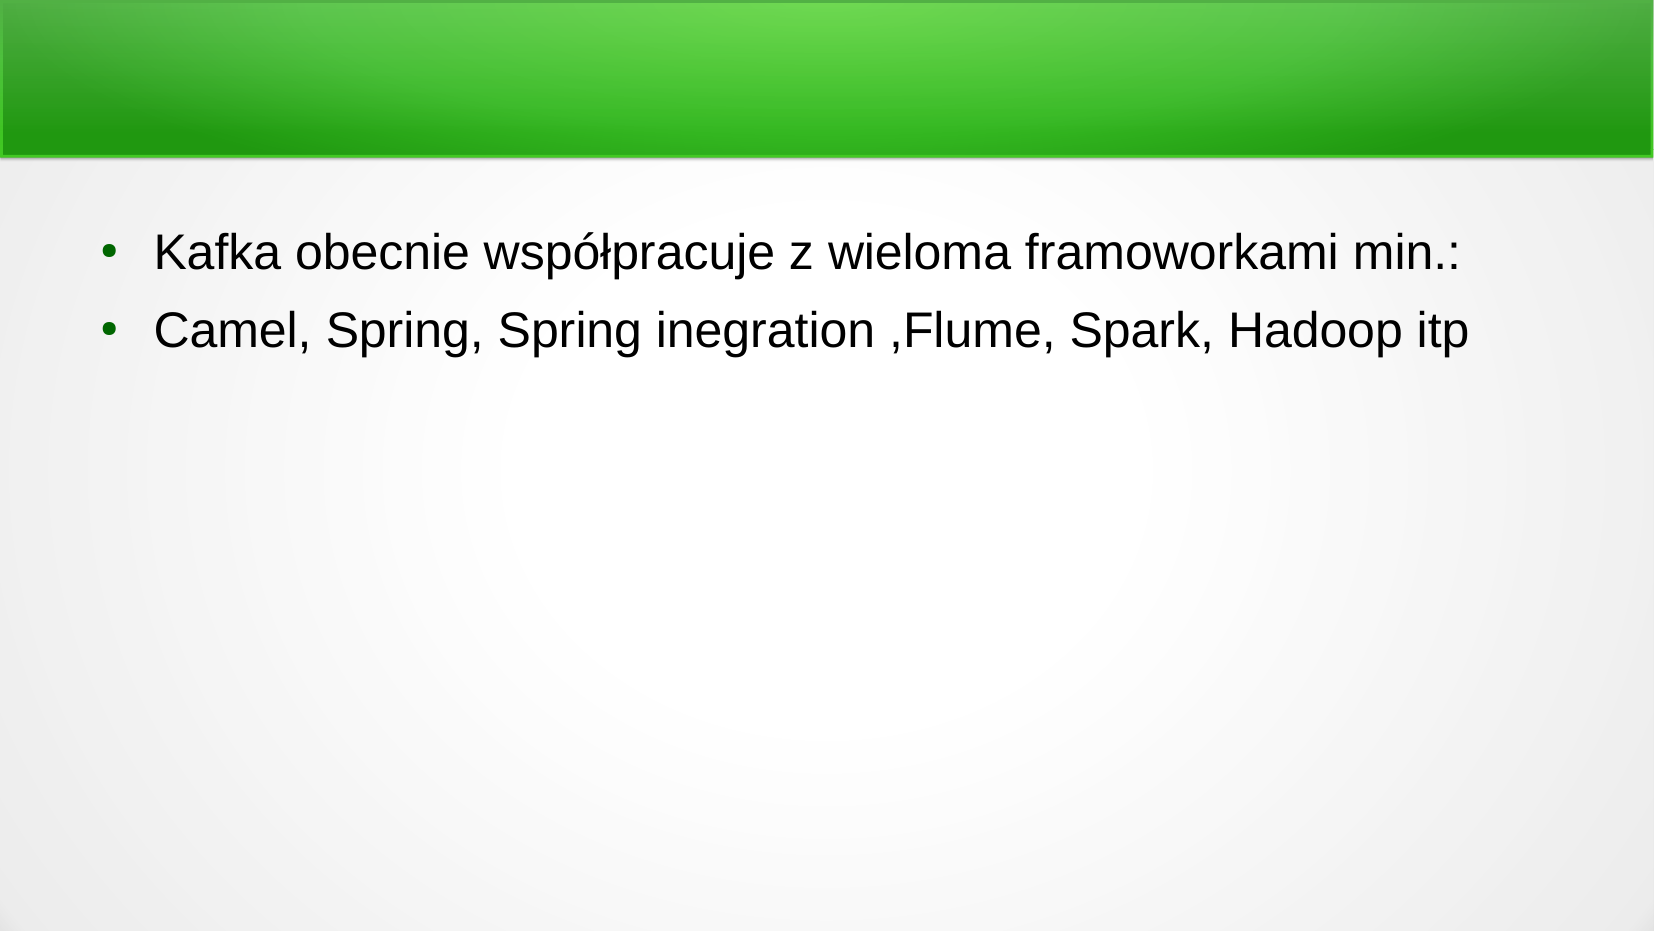

#
Kafka obecnie współpracuje z wieloma framoworkami min.:
Camel, Spring, Spring inegration ,Flume, Spark, Hadoop itp